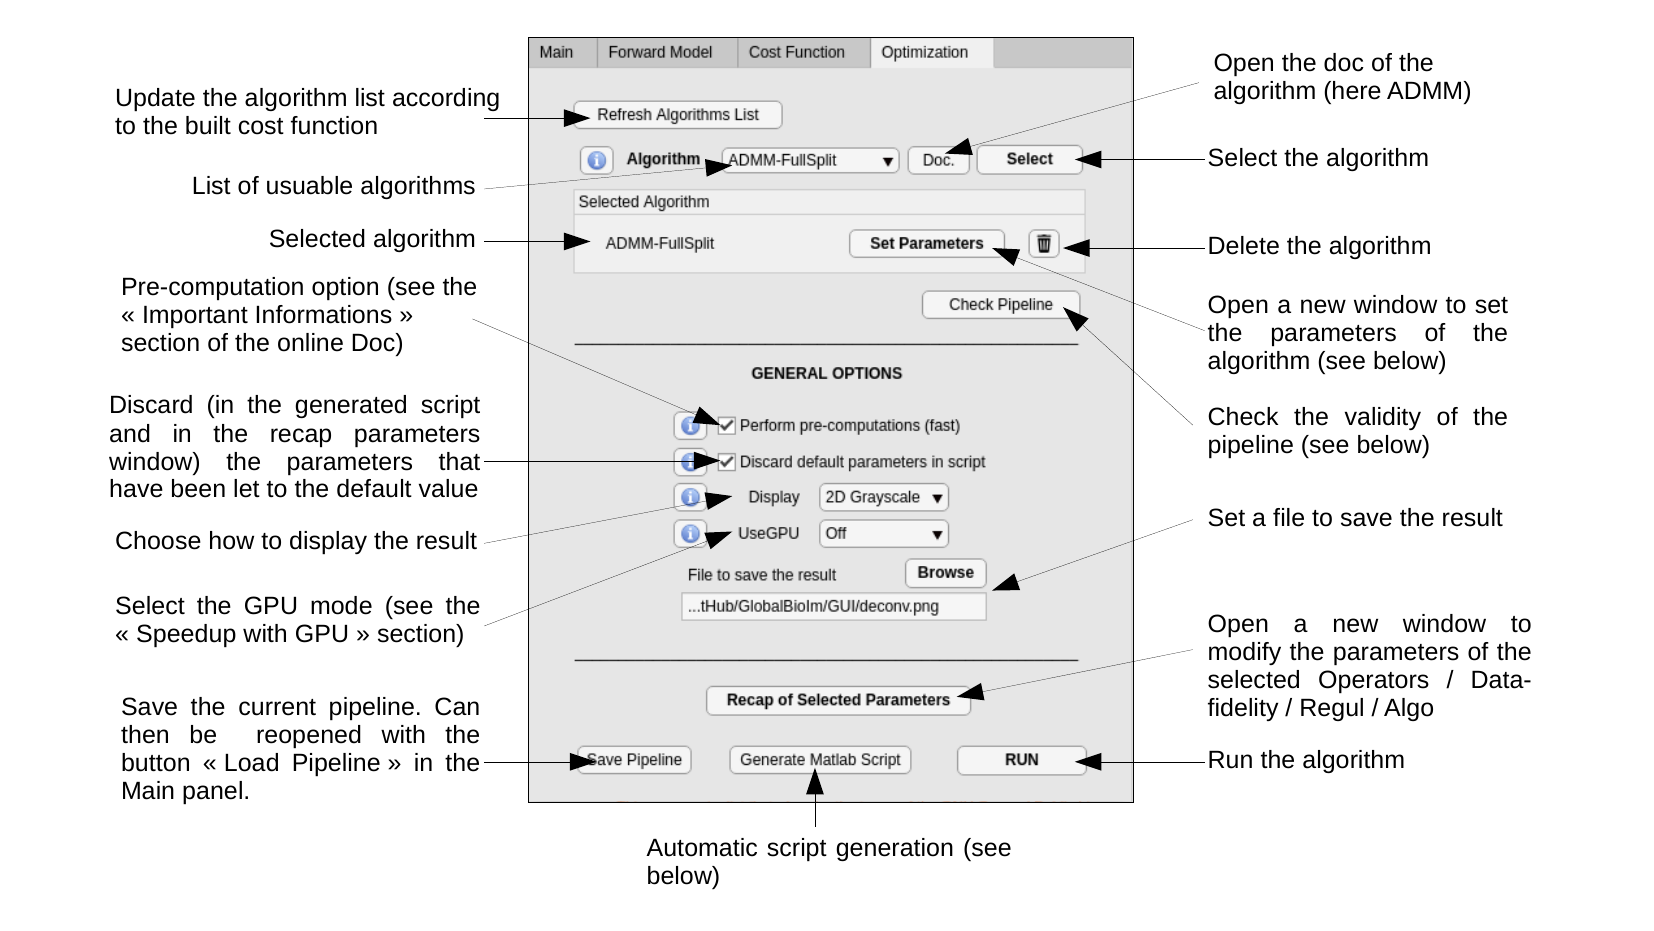

Open the doc of the algorithm (here ADMM)
Update the algorithm list according to the built cost function
Select the algorithm
List of usuable algorithms
Selected algorithm
Delete the algorithm
Pre-computation option (see the « Important Informations » section of the online Doc)
Open a new window to set the parameters of the algorithm (see below)
Discard (in the generated script and in the recap parameters window) the parameters that have been let to the default value
Check the validity of the pipeline (see below)
Set a file to save the result
Choose how to display the result
Select the GPU mode (see the « Speedup with GPU » section)
Open a new window to modify the parameters of the selected Operators / Data-fidelity / Regul / Algo
Save the current pipeline. Can then be reopened with the button « Load Pipeline » in the Main panel.
Run the algorithm
Automatic script generation (see below)